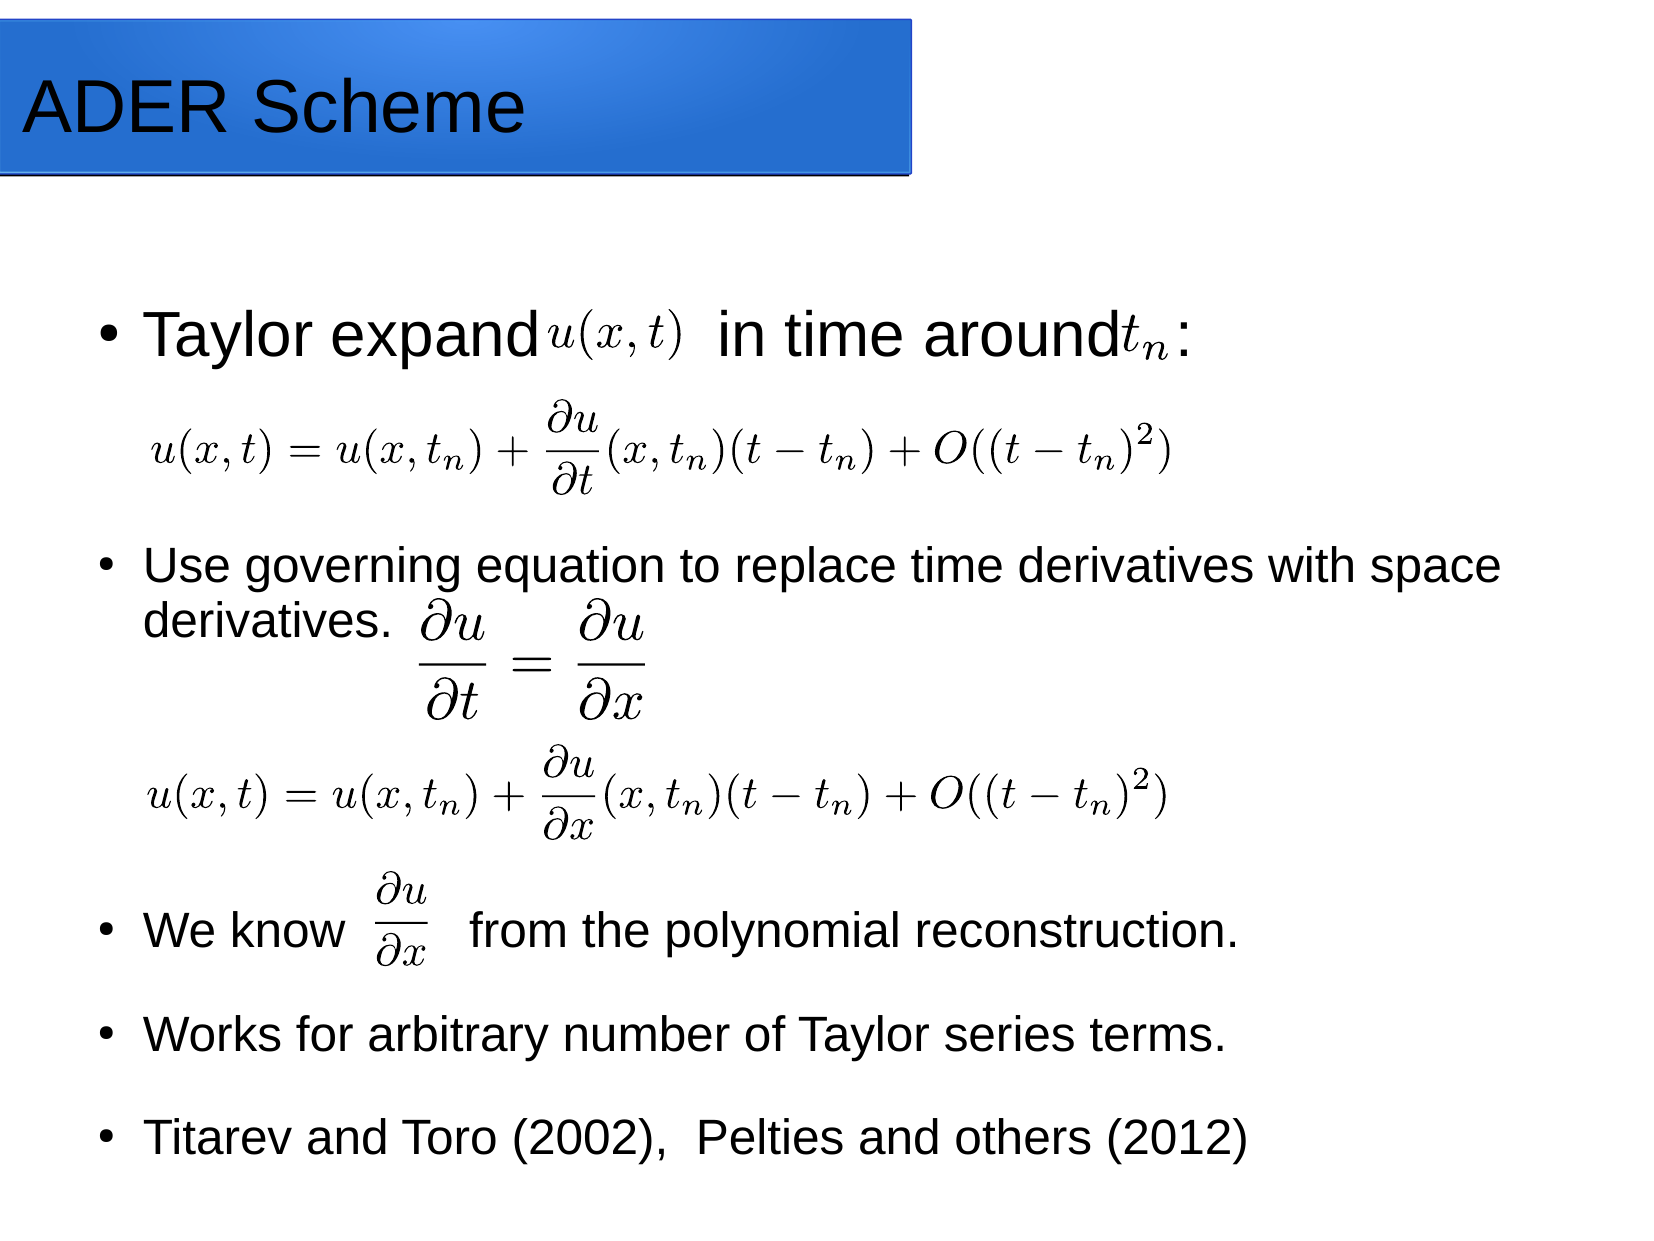

# ADER Scheme
Taylor expand in time around :
Use governing equation to replace time derivatives with space derivatives.
We know from the polynomial reconstruction.
Works for arbitrary number of Taylor series terms.
Titarev and Toro (2002), Pelties and others (2012)